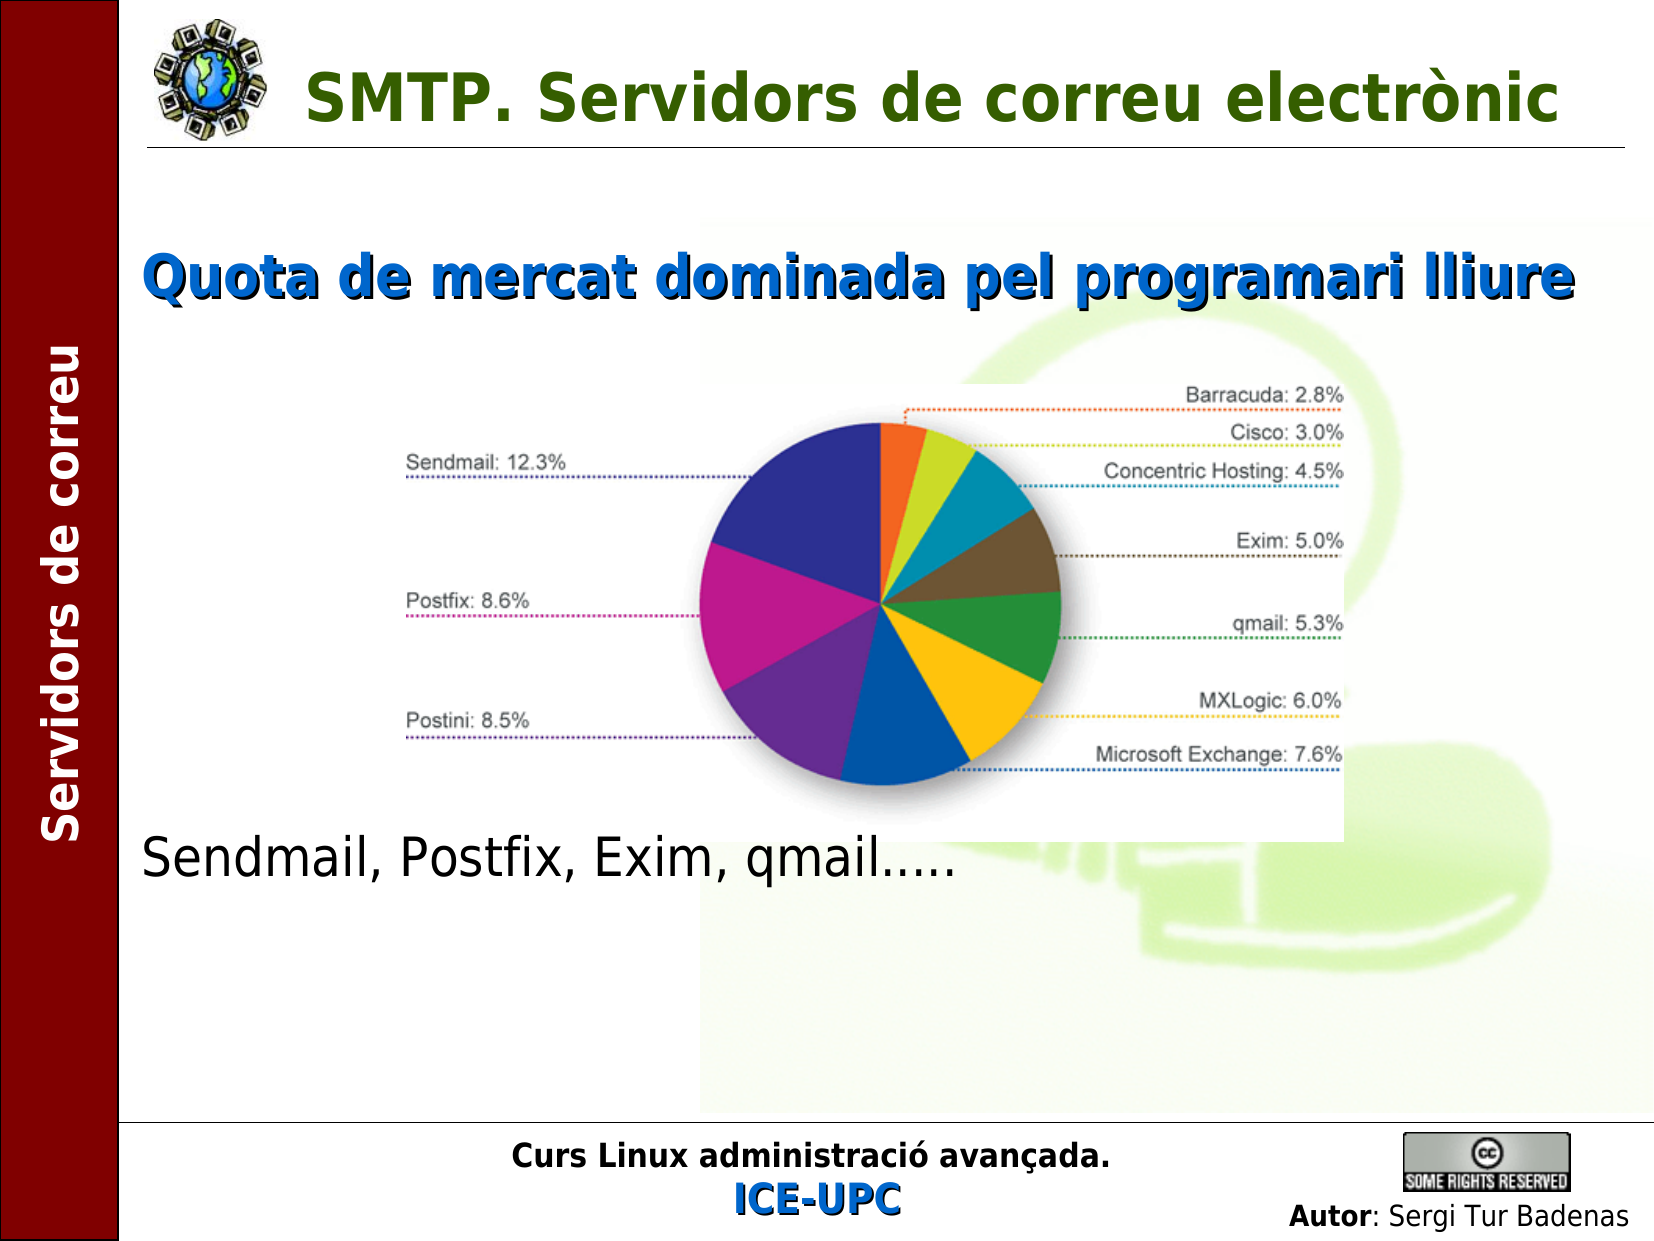

# SMTP. Servidors de correu electrònic
Quota de mercat dominada pel programari lliure
Sendmail, Postfix, Exim, qmail.....